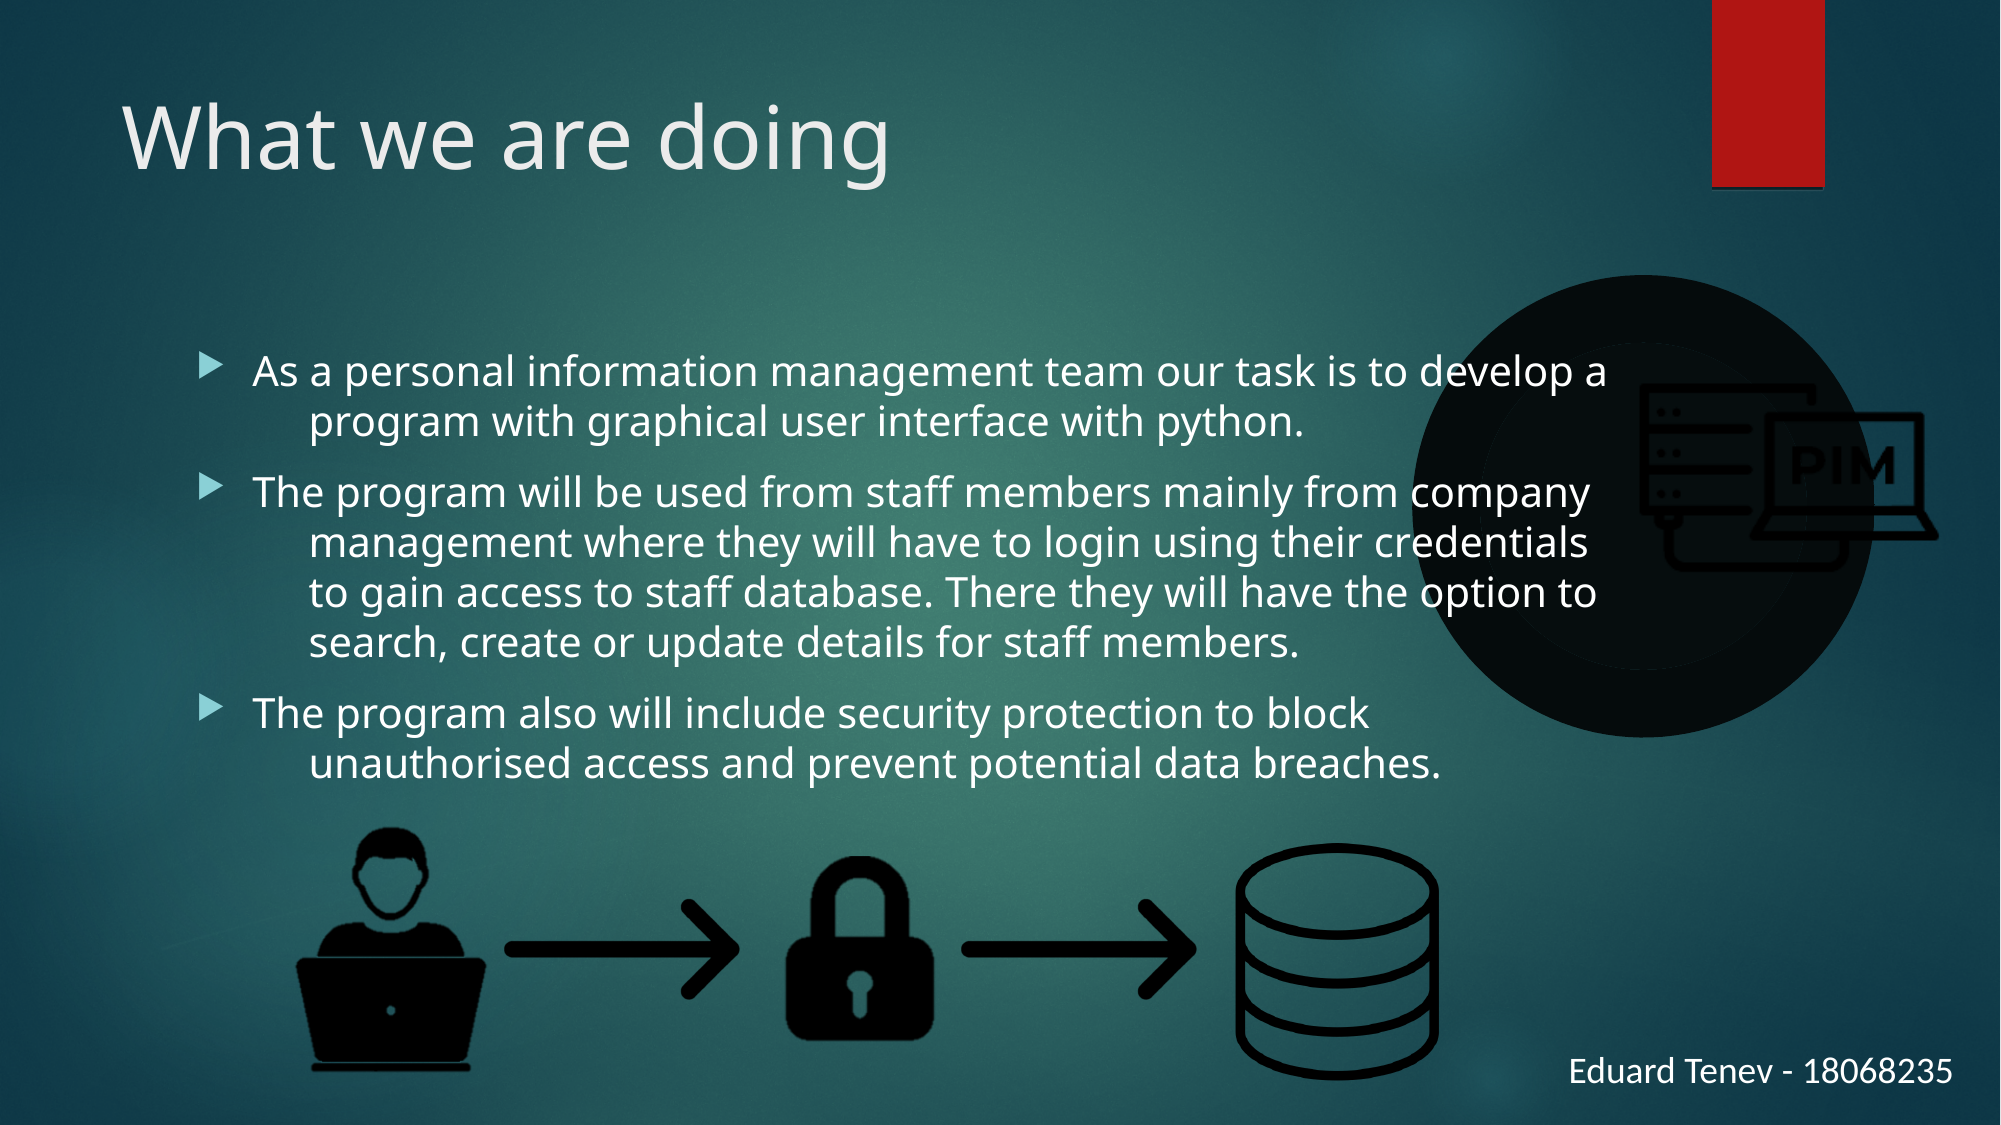

# What we are doing
As a personal information management team our task is to develop a program with graphical user interface with python.
The program will be used from staff members mainly from company management where they will have to login using their credentials to gain access to staff database. There they will have the option to search, create or update details for staff members.
The program also will include security protection to block unauthorised access and prevent potential data breaches.
Eduard Tenev - 18068235